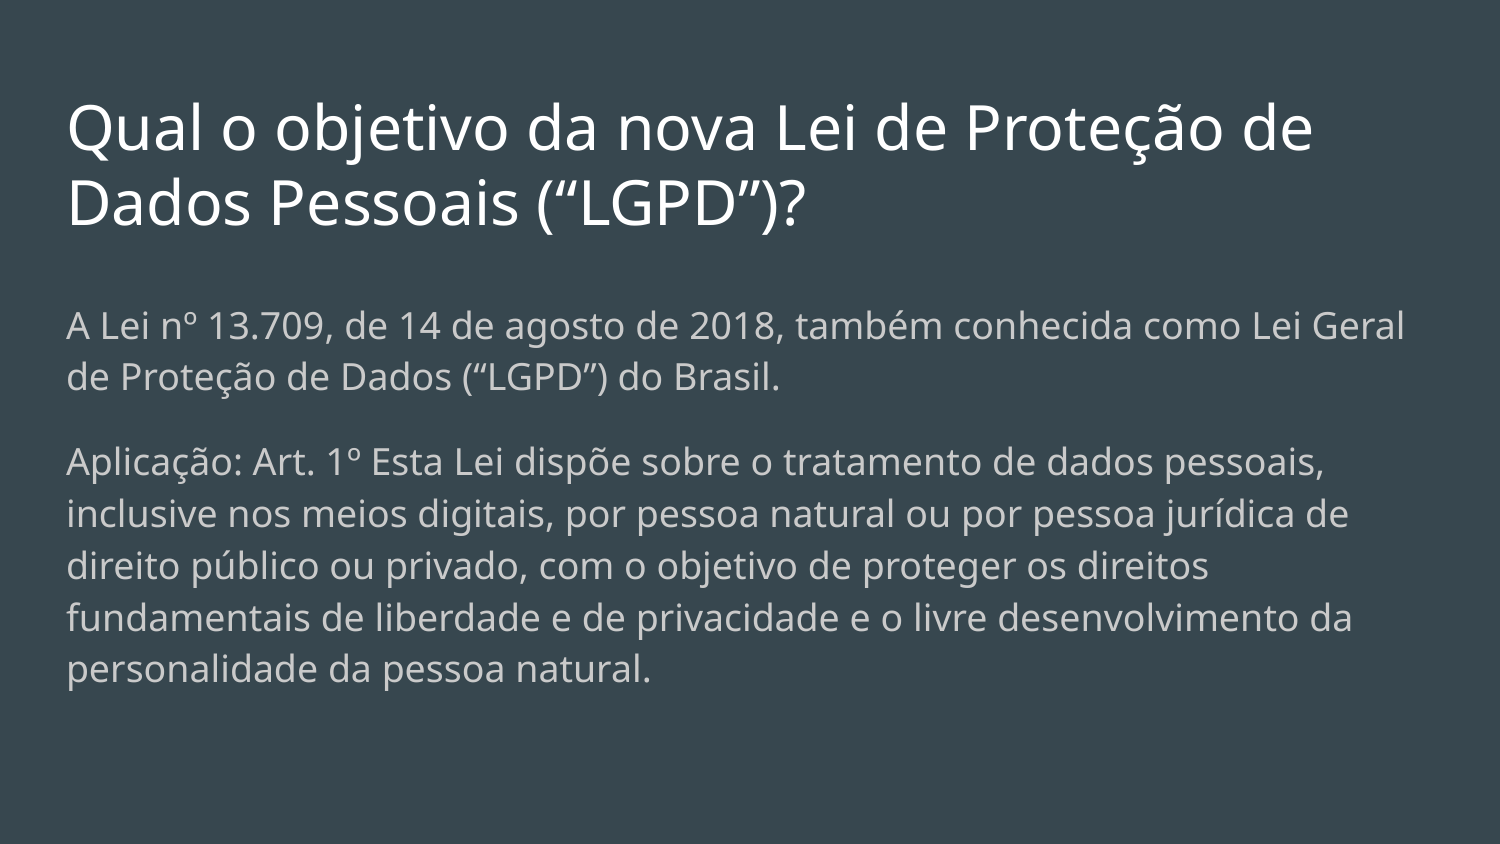

# Qual o objetivo da nova Lei de Proteção de Dados Pessoais (“LGPD”)?
A Lei nº 13.709, de 14 de agosto de 2018, também conhecida como Lei Geral de Proteção de Dados (“LGPD”) do Brasil.
Aplicação: Art. 1º Esta Lei dispõe sobre o tratamento de dados pessoais, inclusive nos meios digitais, por pessoa natural ou por pessoa jurídica de direito público ou privado, com o objetivo de proteger os direitos fundamentais de liberdade e de privacidade e o livre desenvolvimento da personalidade da pessoa natural.